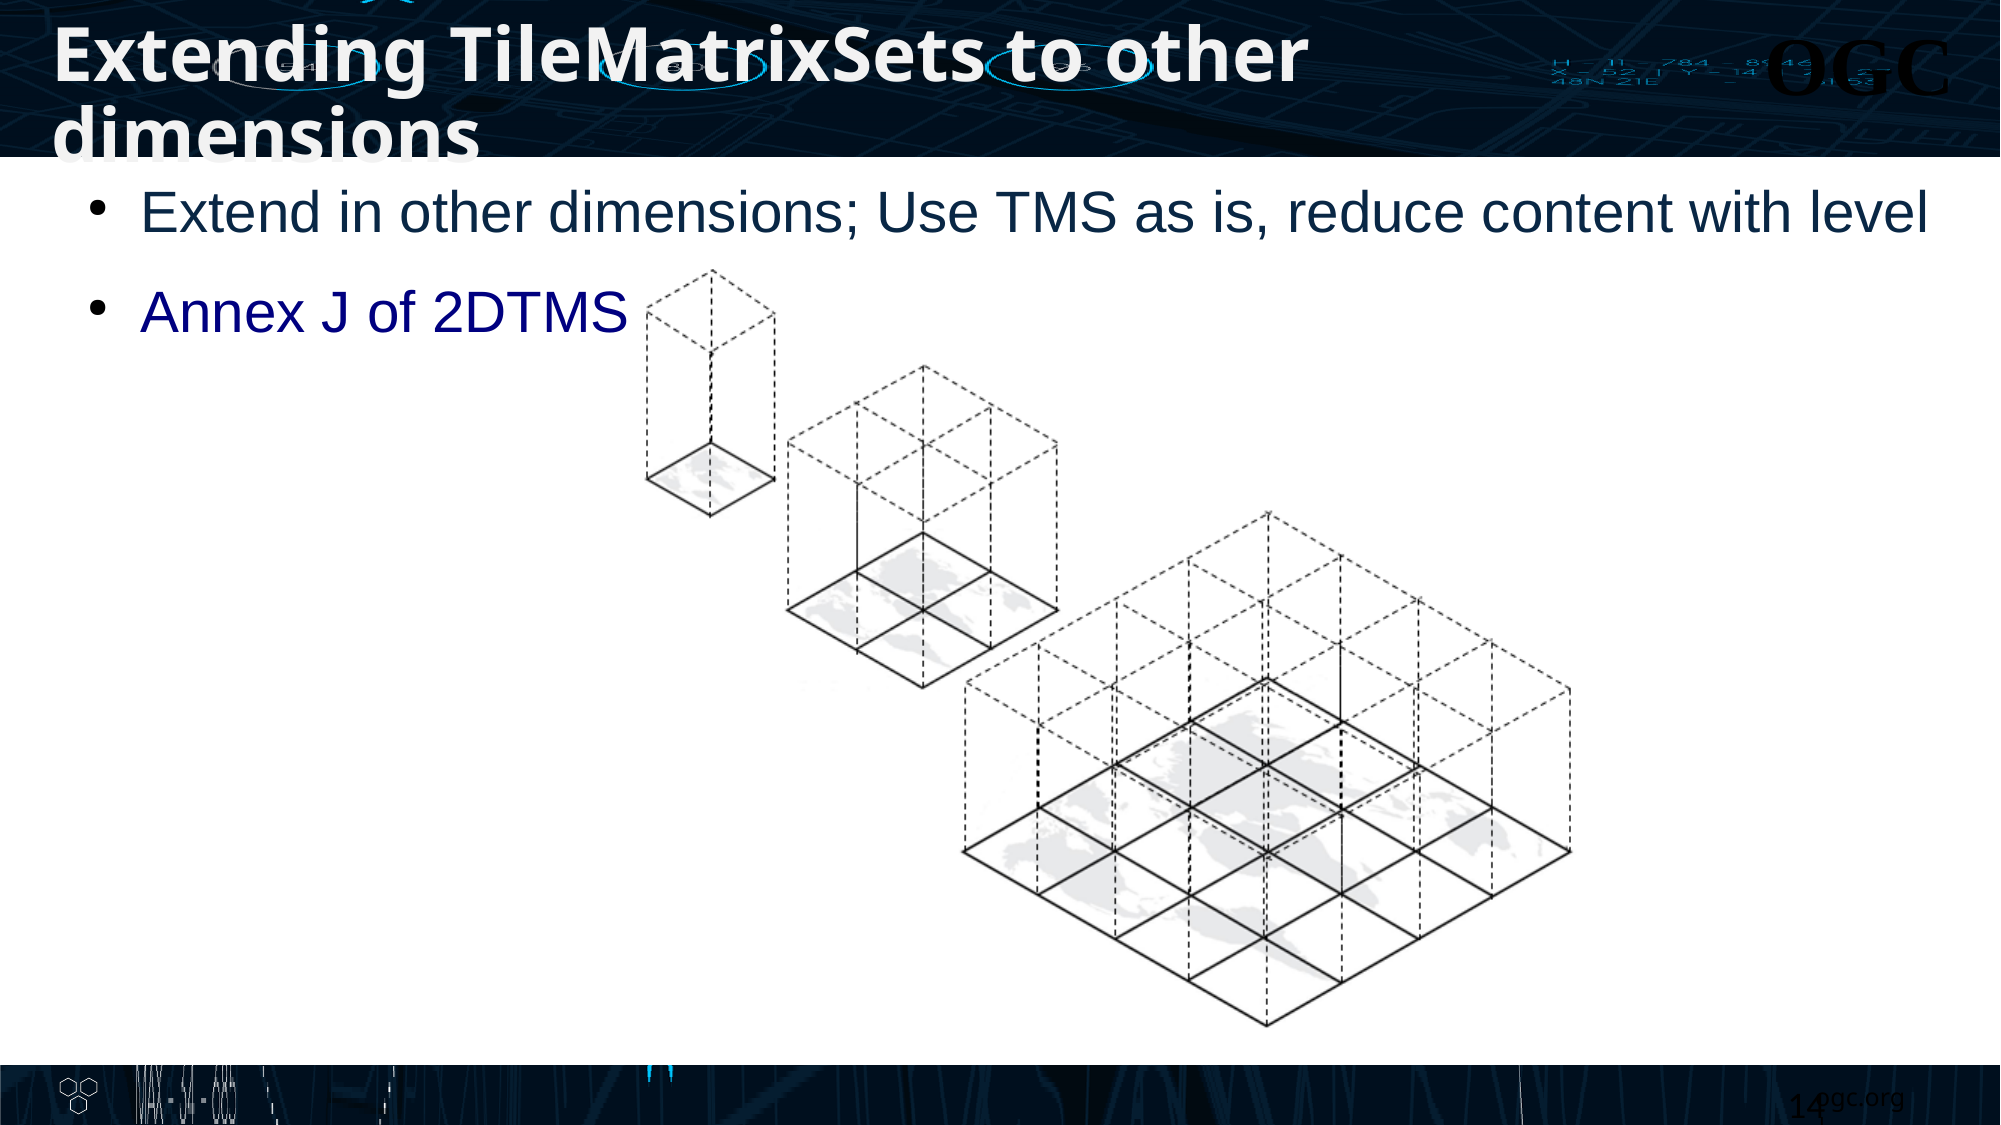

# Extending TileMatrixSets to other dimensions
Extend in other dimensions; Use TMS as is, reduce content with level
Annex J of 2DTMS